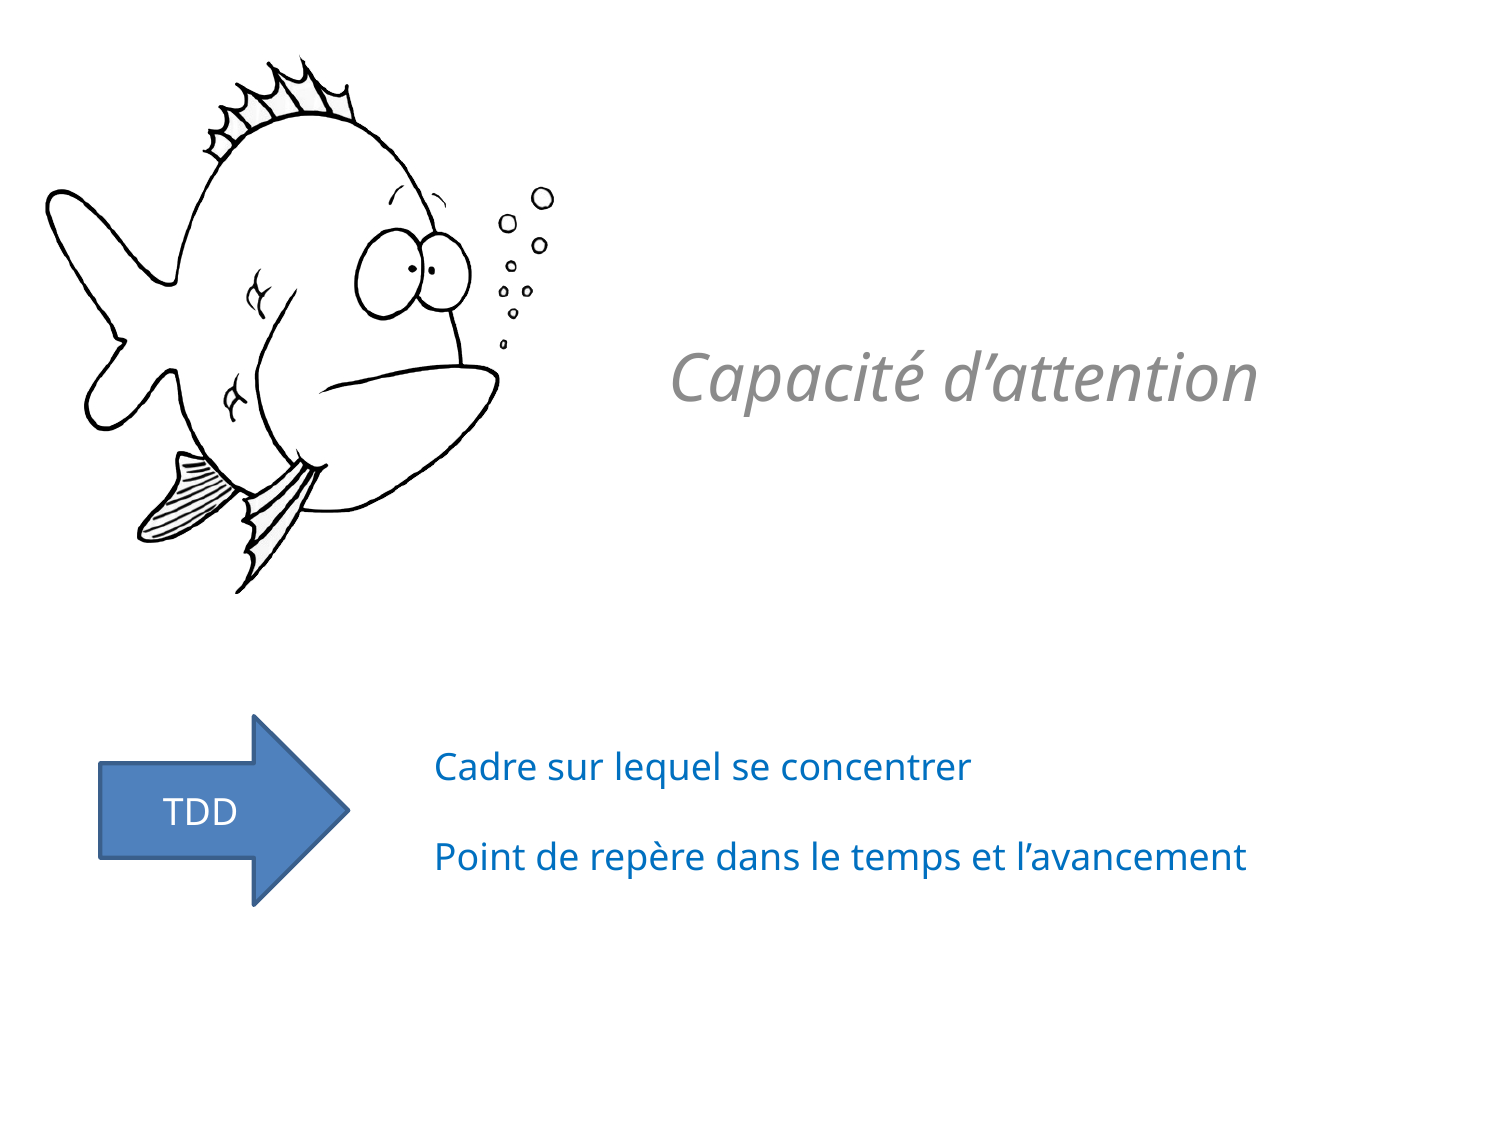

Capacité d’attention
TDD
Cadre sur lequel se concentrer
Point de repère dans le temps et l’avancement